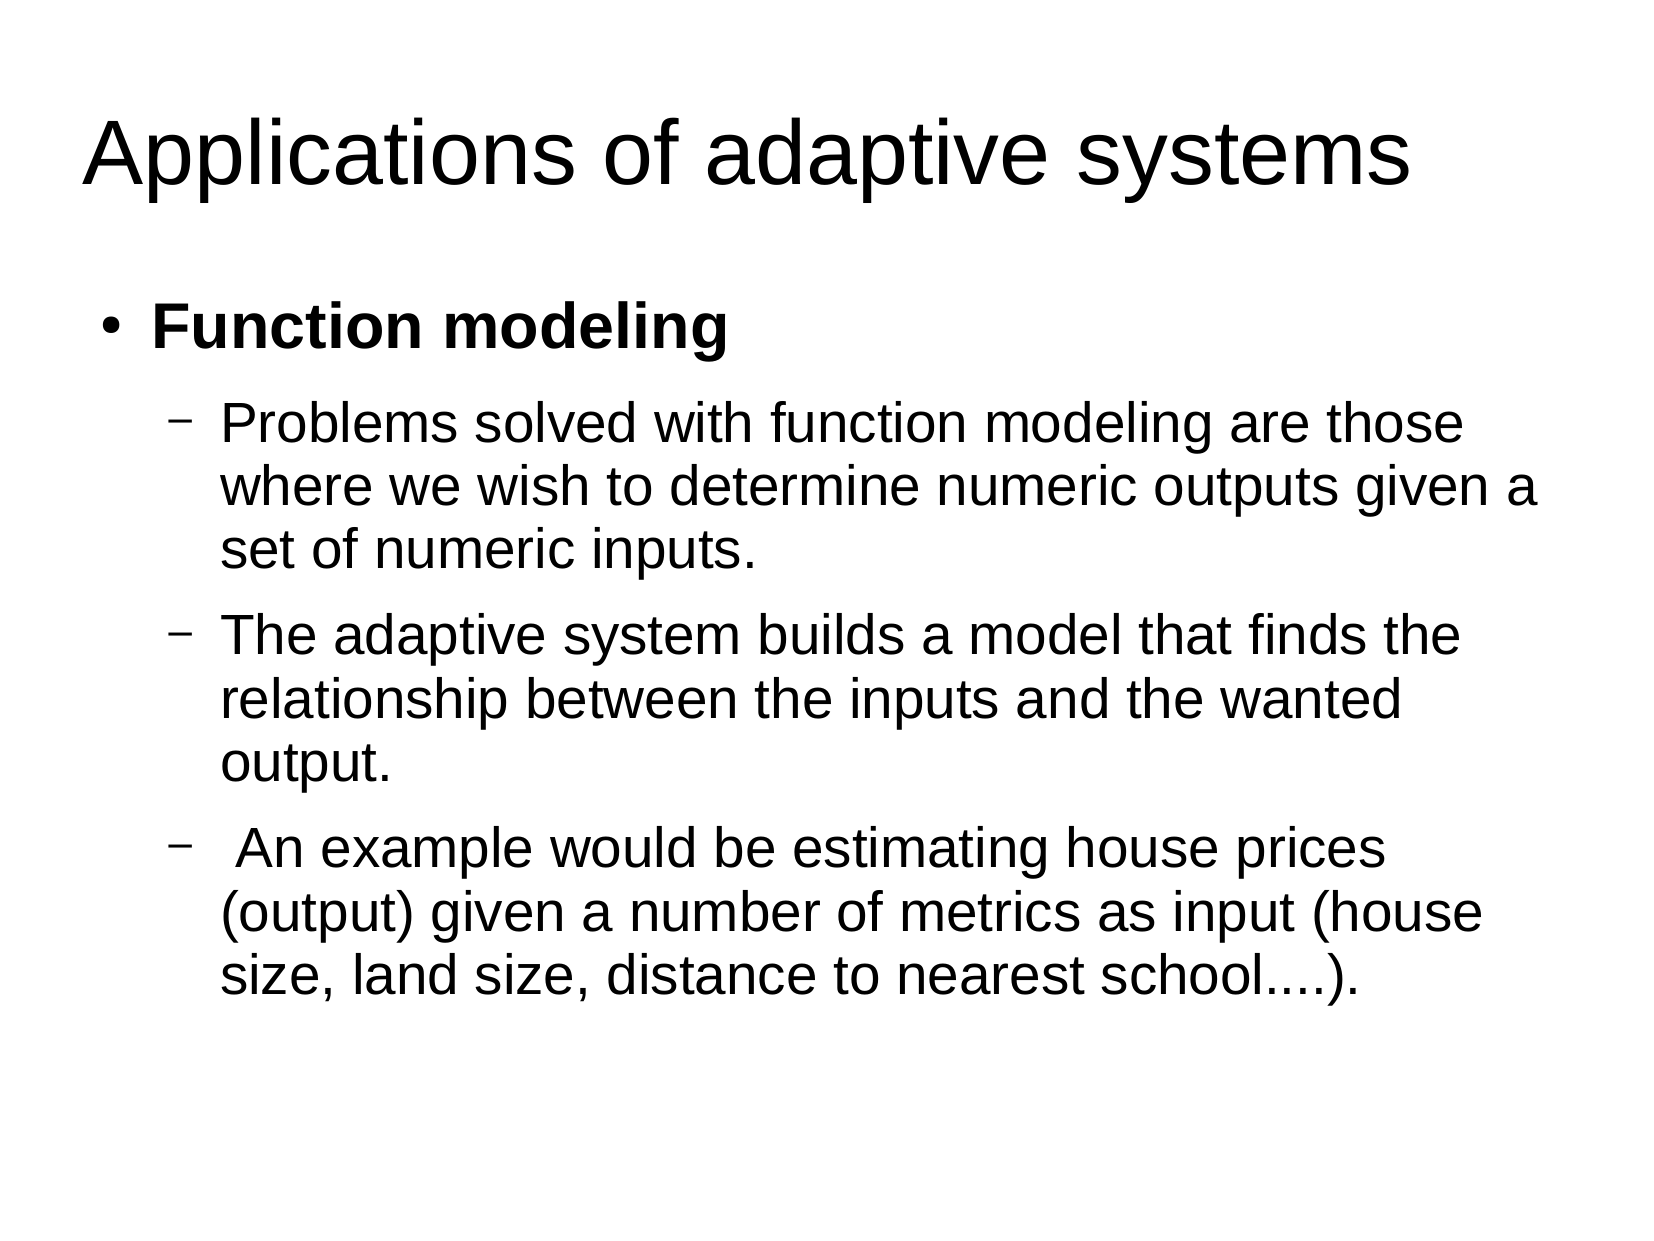

# Applications of adaptive systems
Function modeling
Problems solved with function modeling are those where we wish to determine numeric outputs given a set of numeric inputs.
The adaptive system builds a model that finds the relationship between the inputs and the wanted output.
 An example would be estimating house prices (output) given a number of metrics as input (house size, land size, distance to nearest school....).